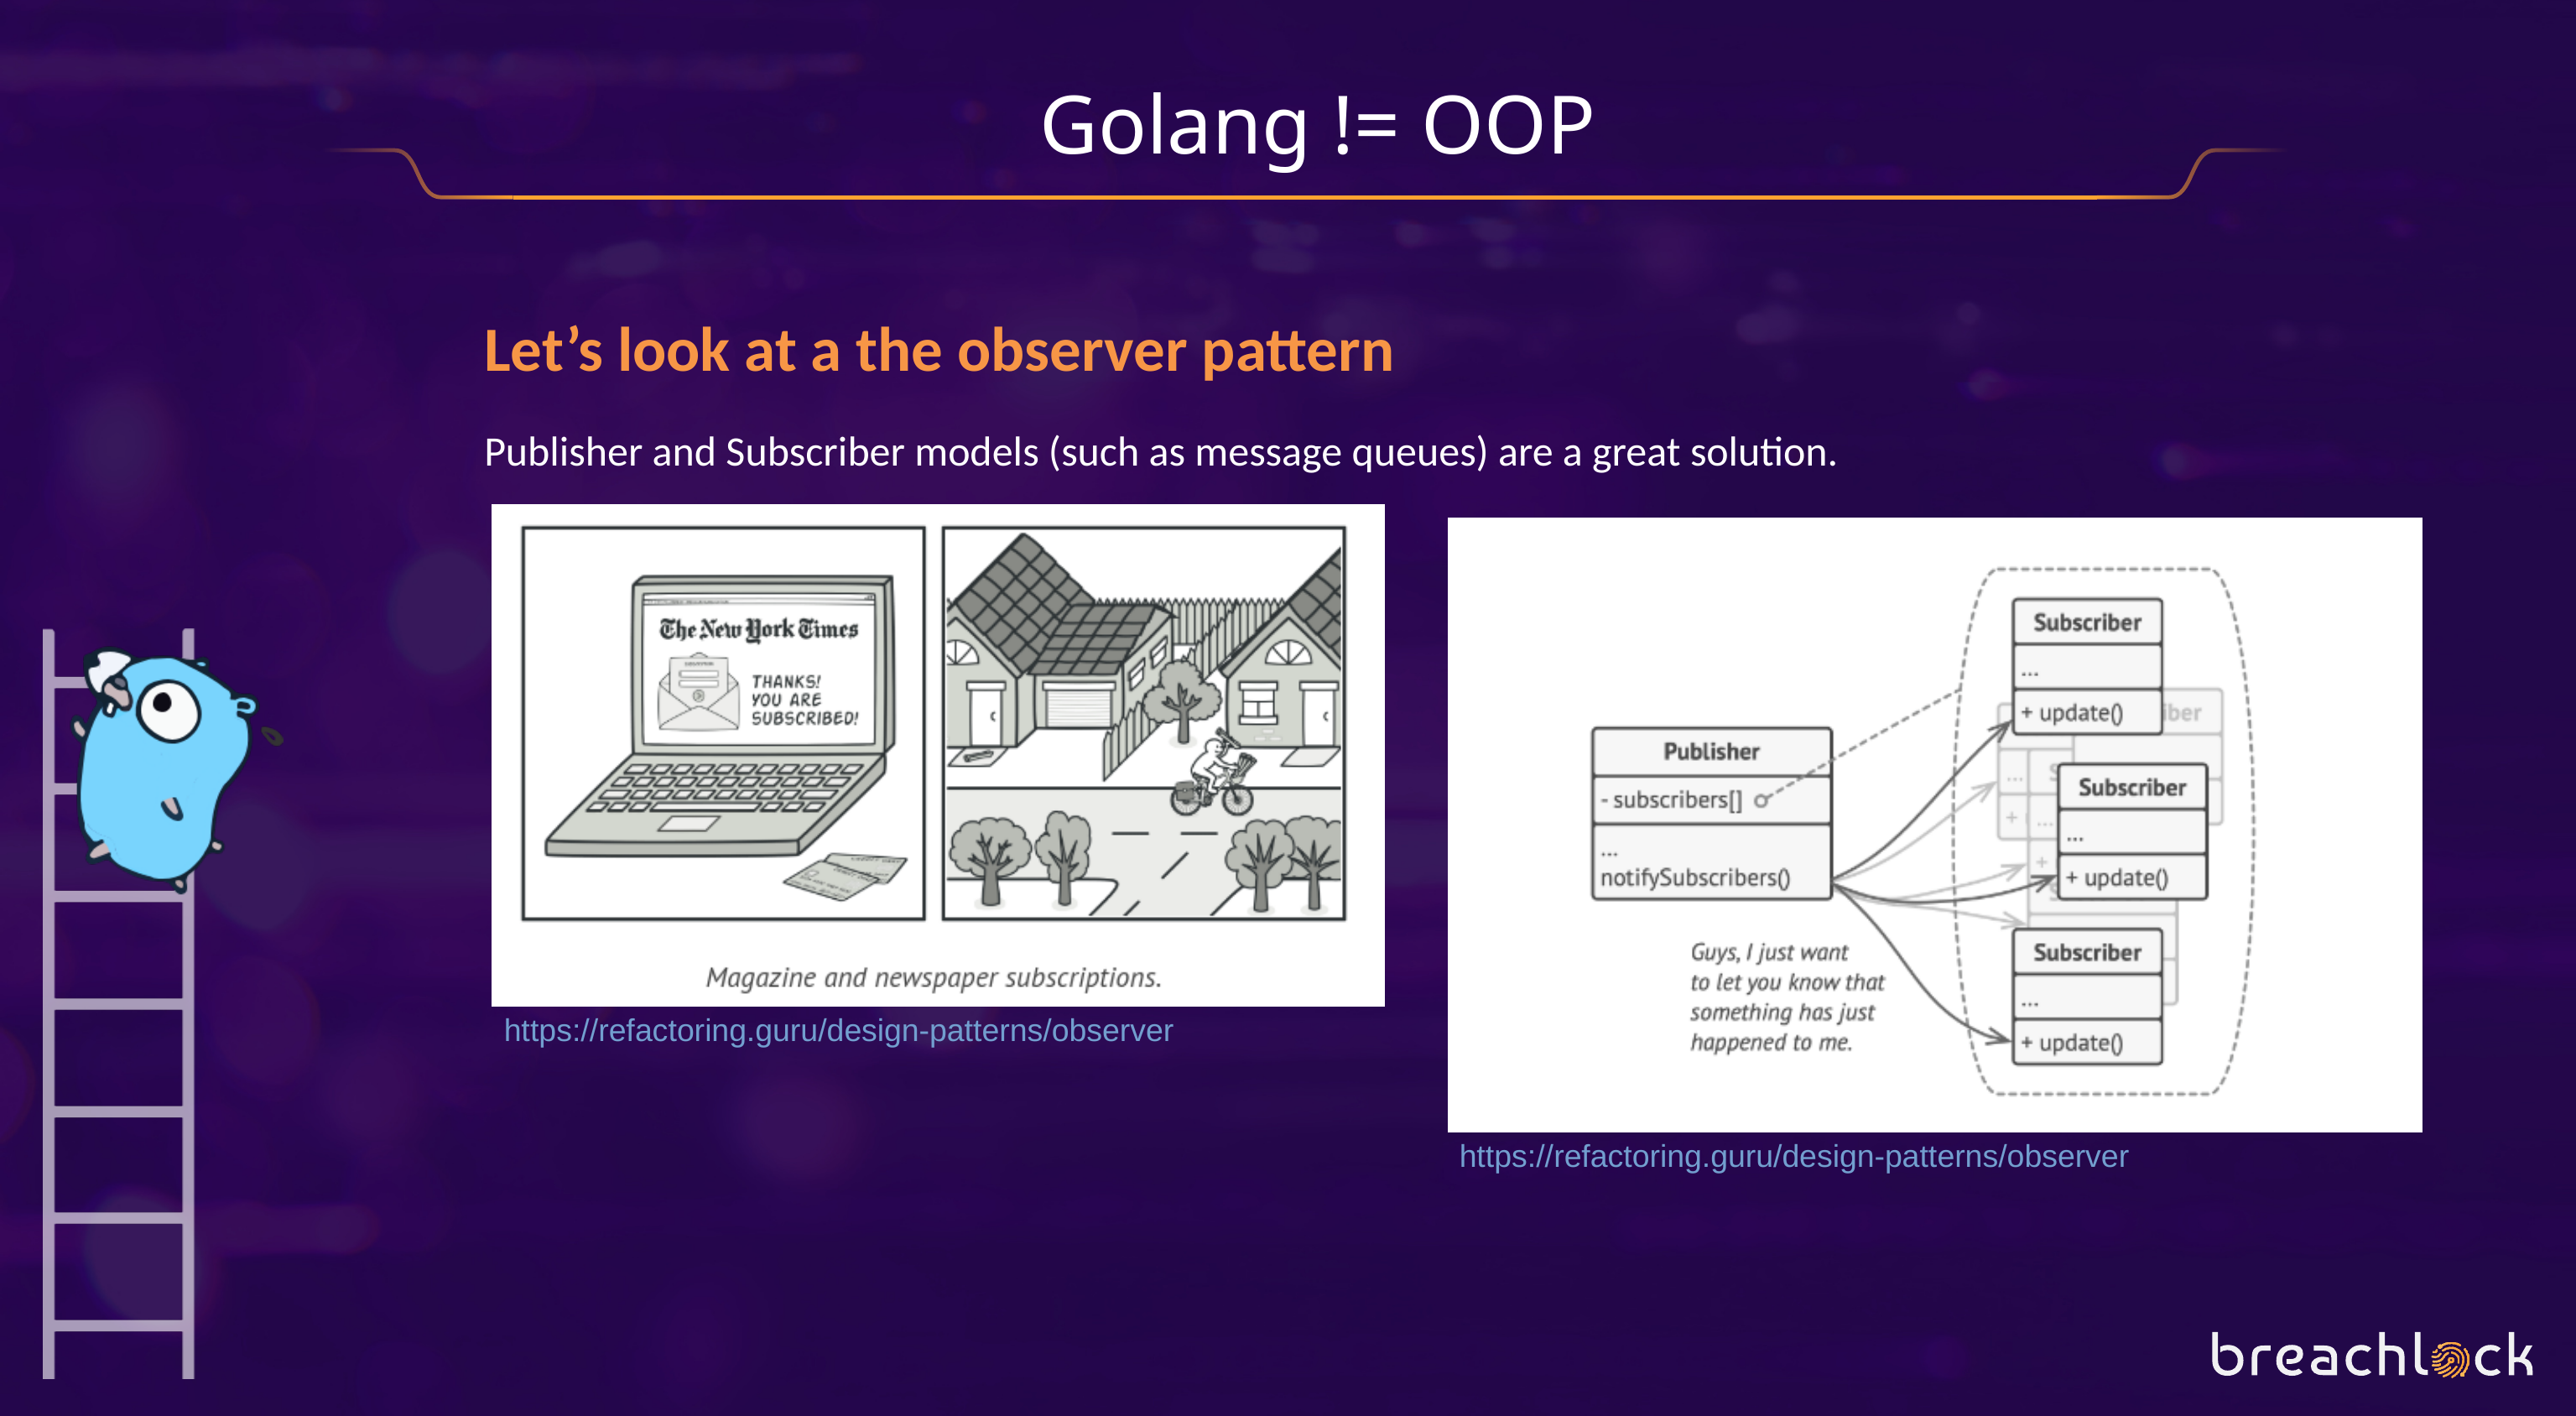

Golang != OOP
Let’s look at a the observer pattern
Publisher and Subscriber models (such as message queues) are a great solution.
https://refactoring.guru/design-patterns/observer
https://refactoring.guru/design-patterns/observer